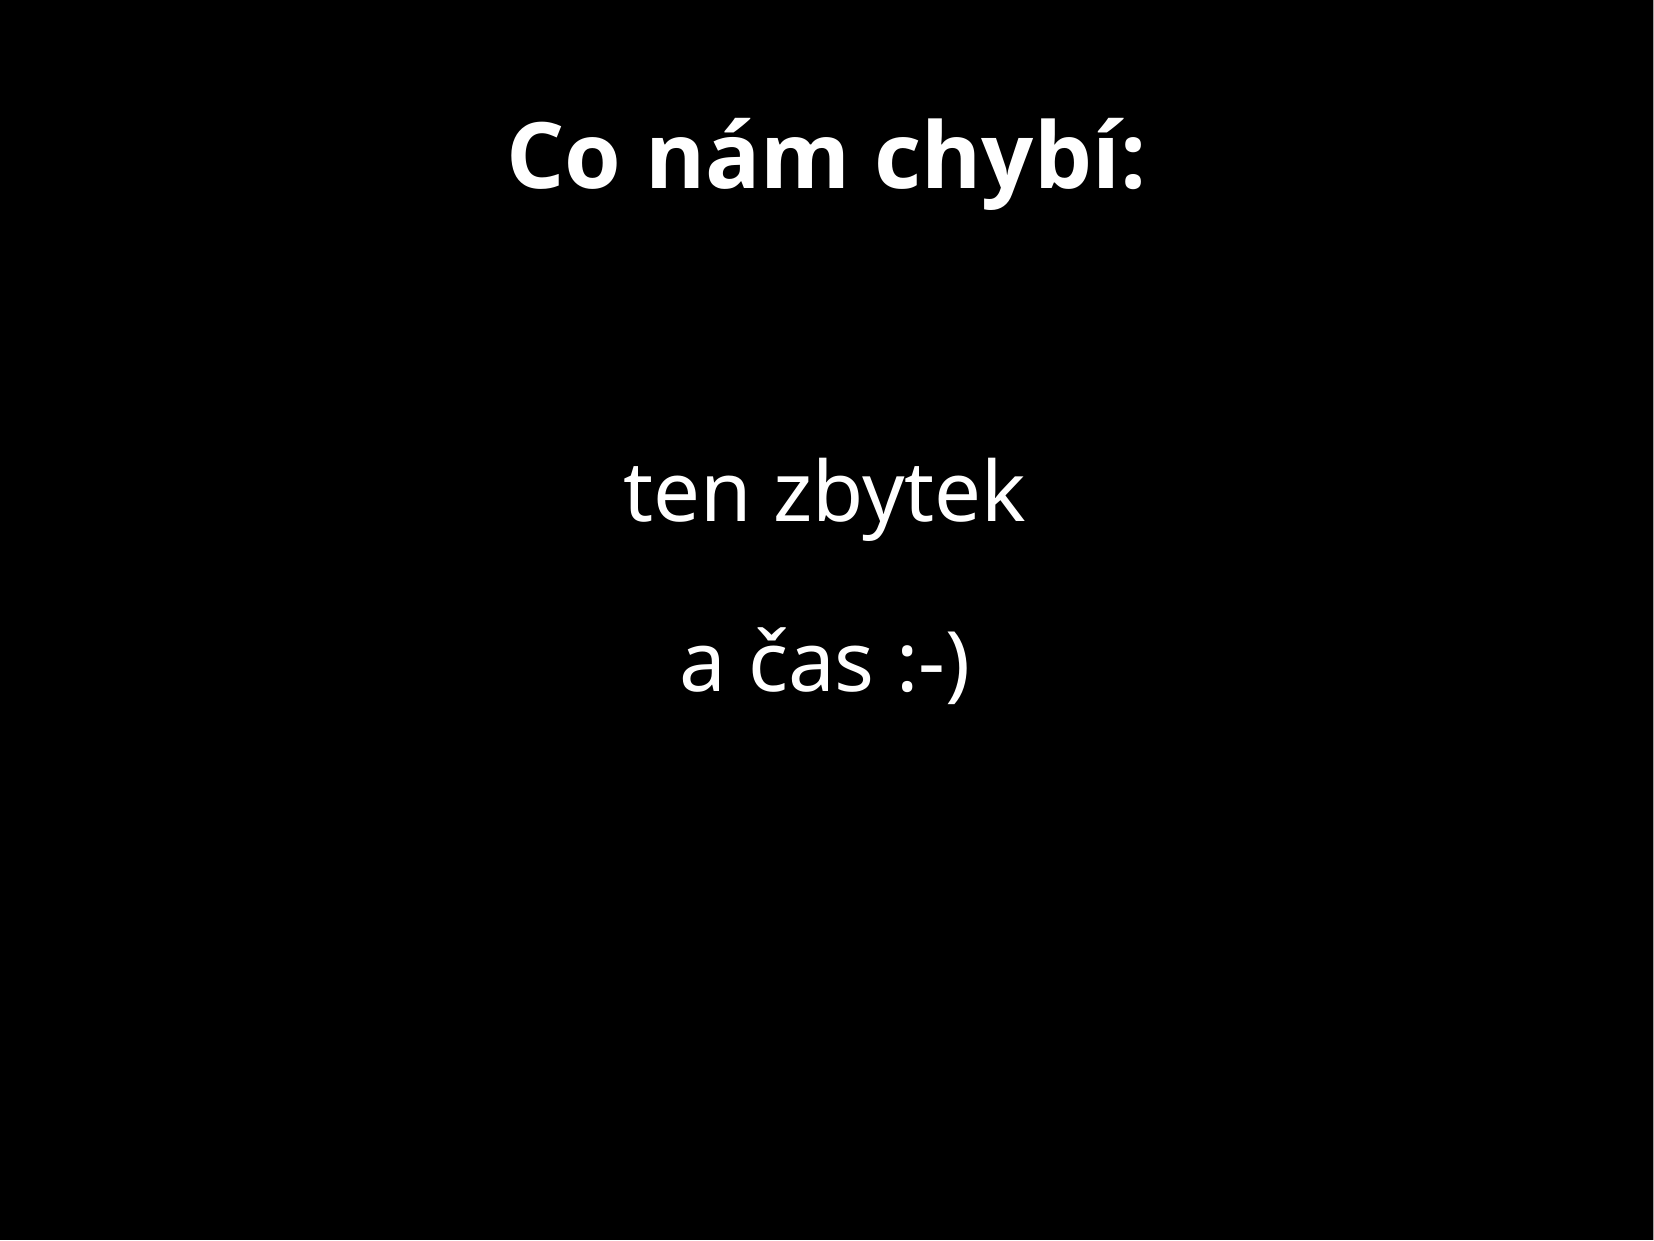

# Co nám chybí:
ten zbytek
a čas :-)